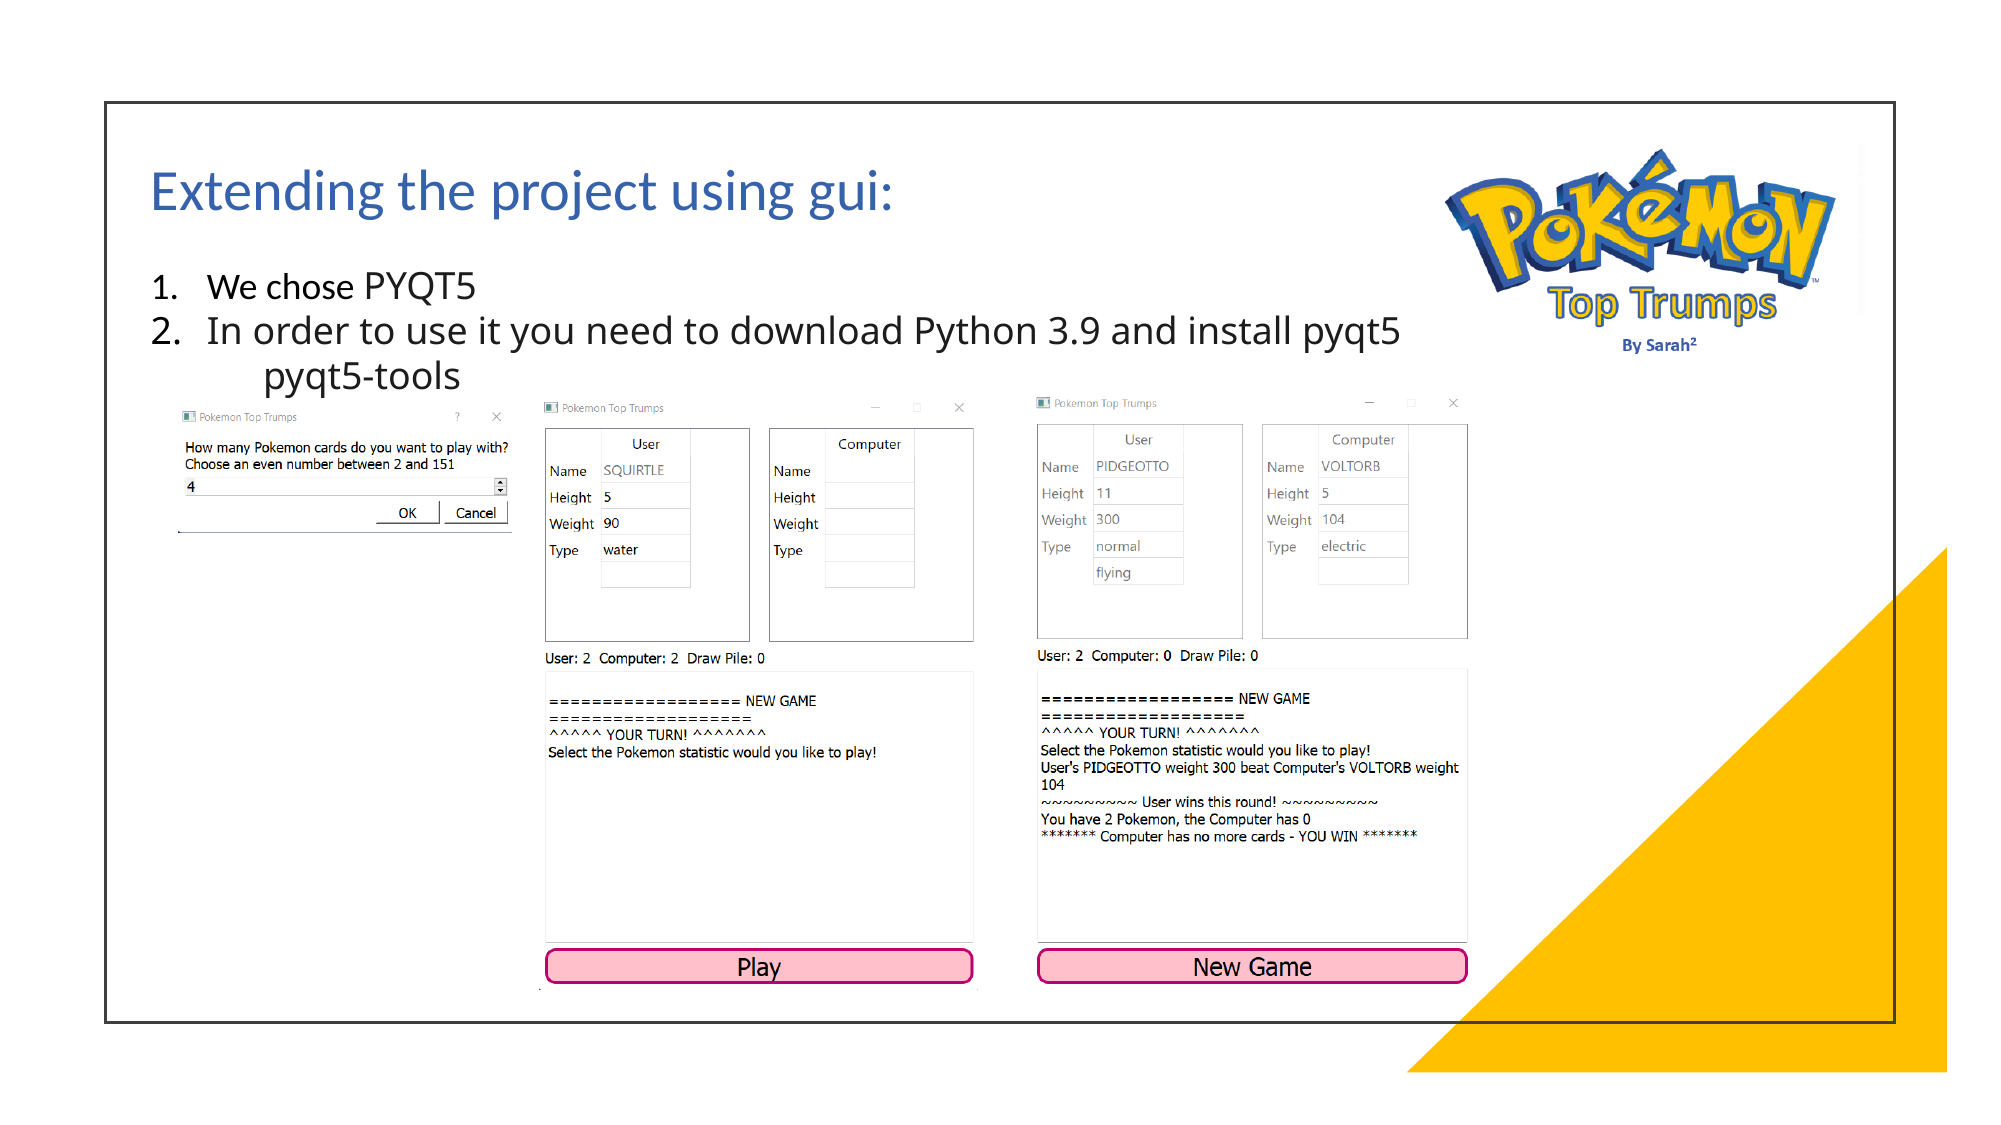

Extending the project using gui:
We chose PYQT5
In order to use it you need to download Python 3.9 and install pyqt5 pyqt5-tools